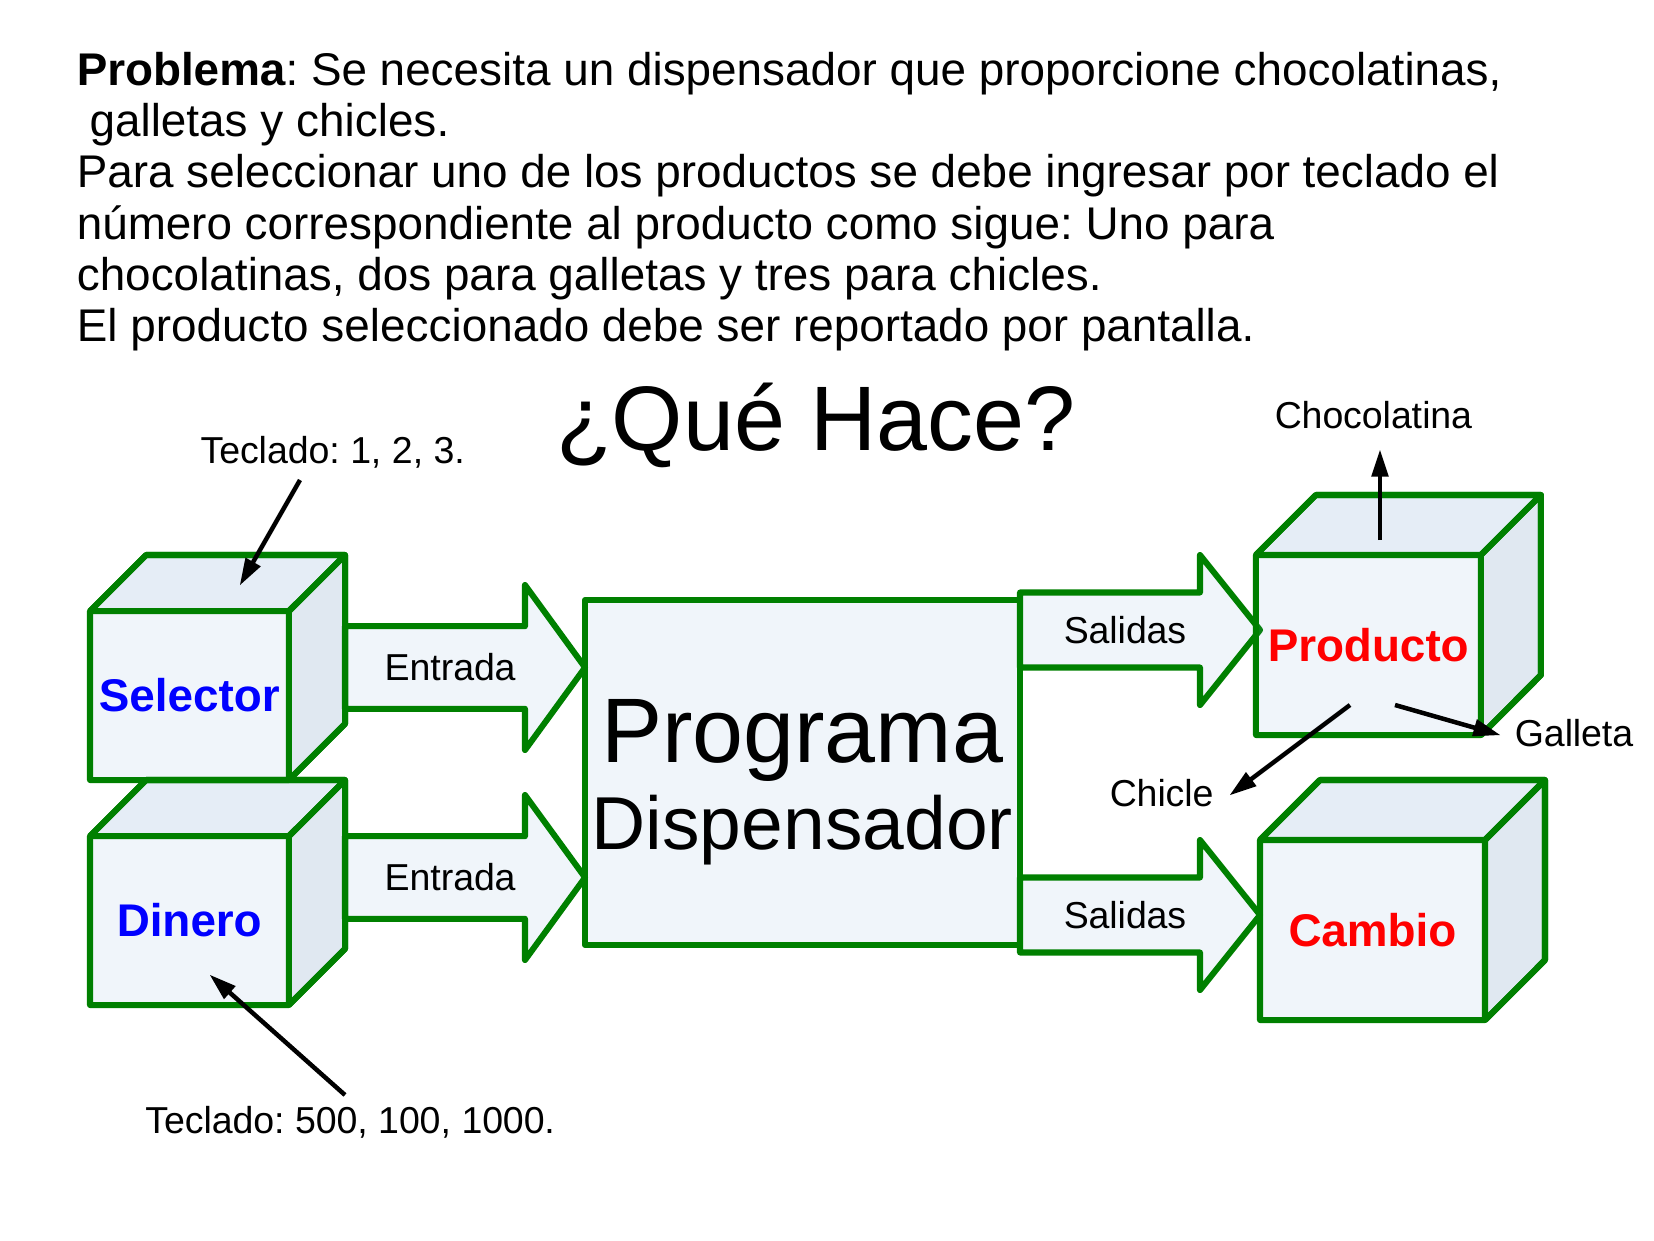

Problema: Se necesita un dispensador que proporcione chocolatinas, galletas y chicles.
Para seleccionar uno de los productos se debe ingresar por teclado el número correspondiente al producto como sigue: Uno para chocolatinas, dos para galletas y tres para chicles.
El producto seleccionado debe ser reportado por pantalla.
# ¿Qué Hace?
Chocolatina
Teclado: 1, 2, 3.
Producto
Selector
Salidas
Entrada
Programa
Dispensador
Galleta
Chicle
Dinero
Cambio
Entrada
Salidas
Teclado: 500, 100, 1000.